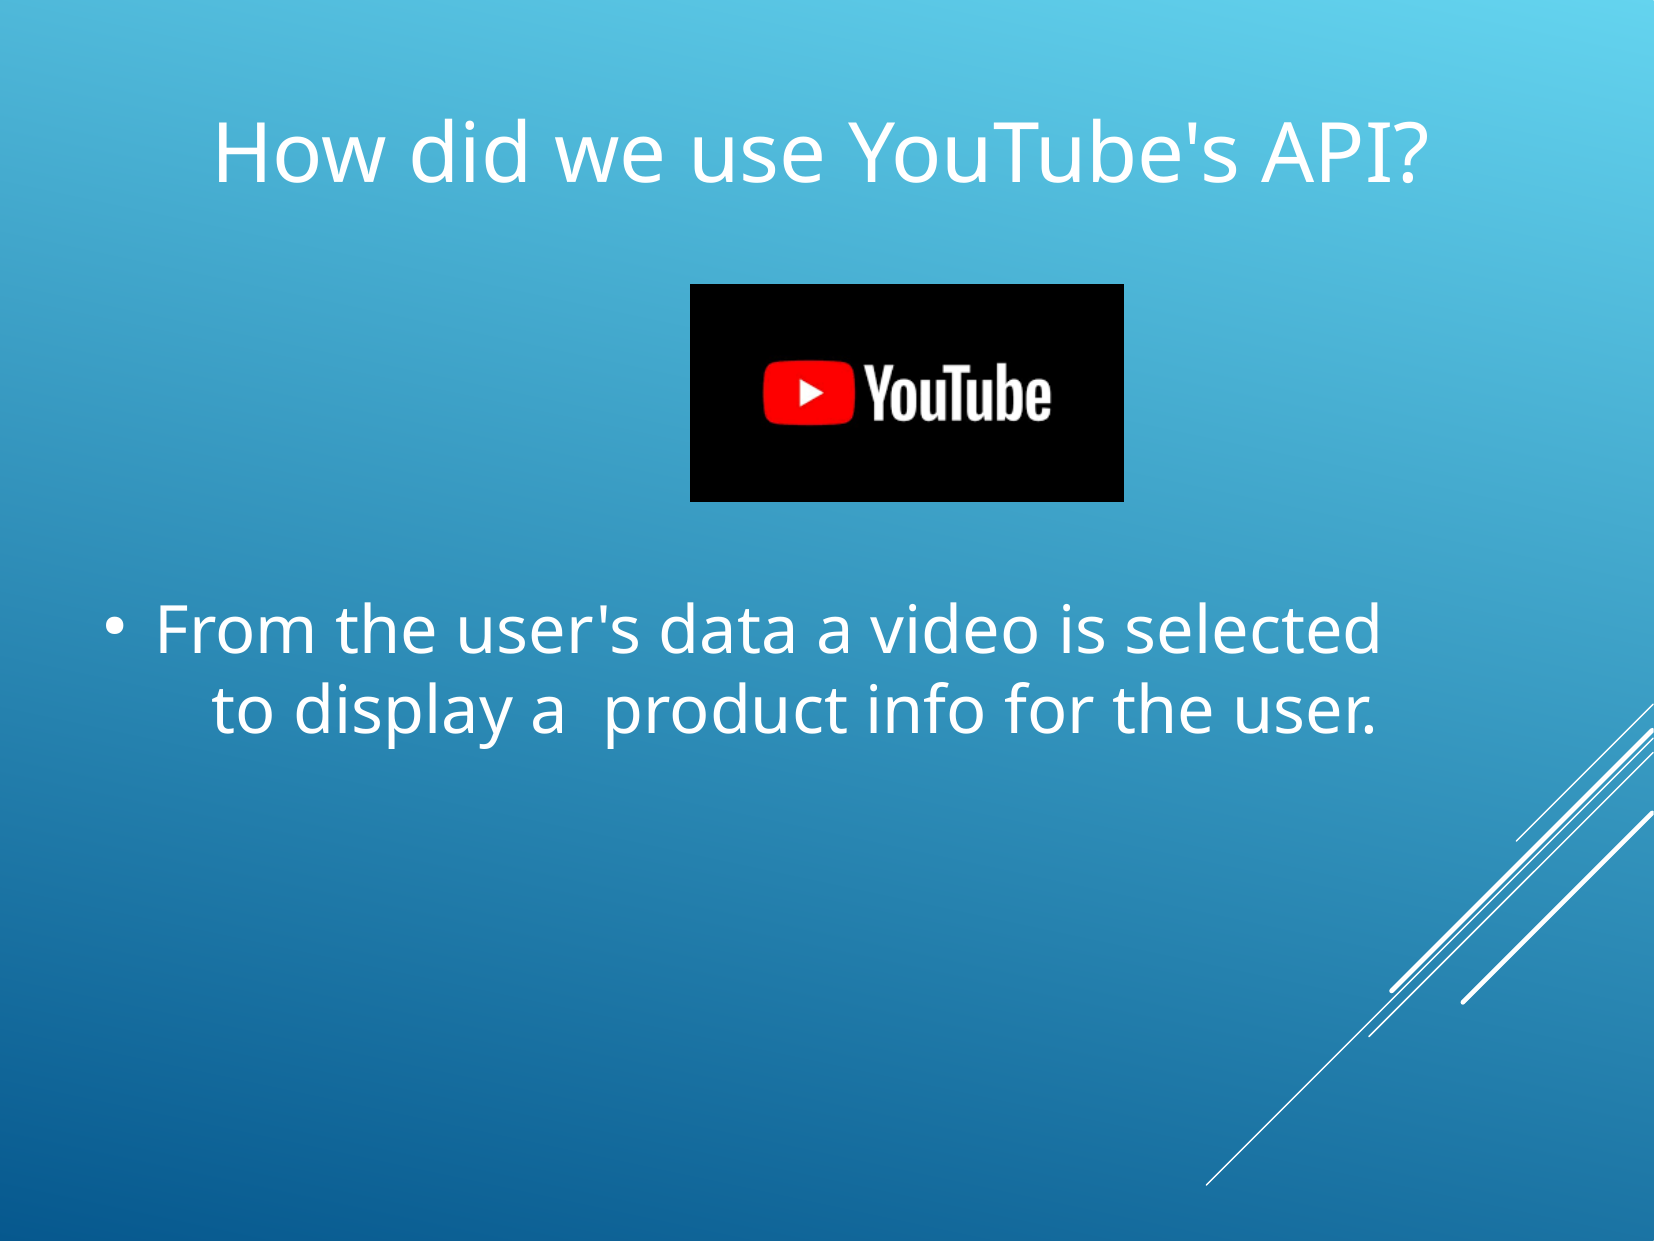

# How did we use YouTube's API?
From the user's data a video is selected to display a product info for the user.